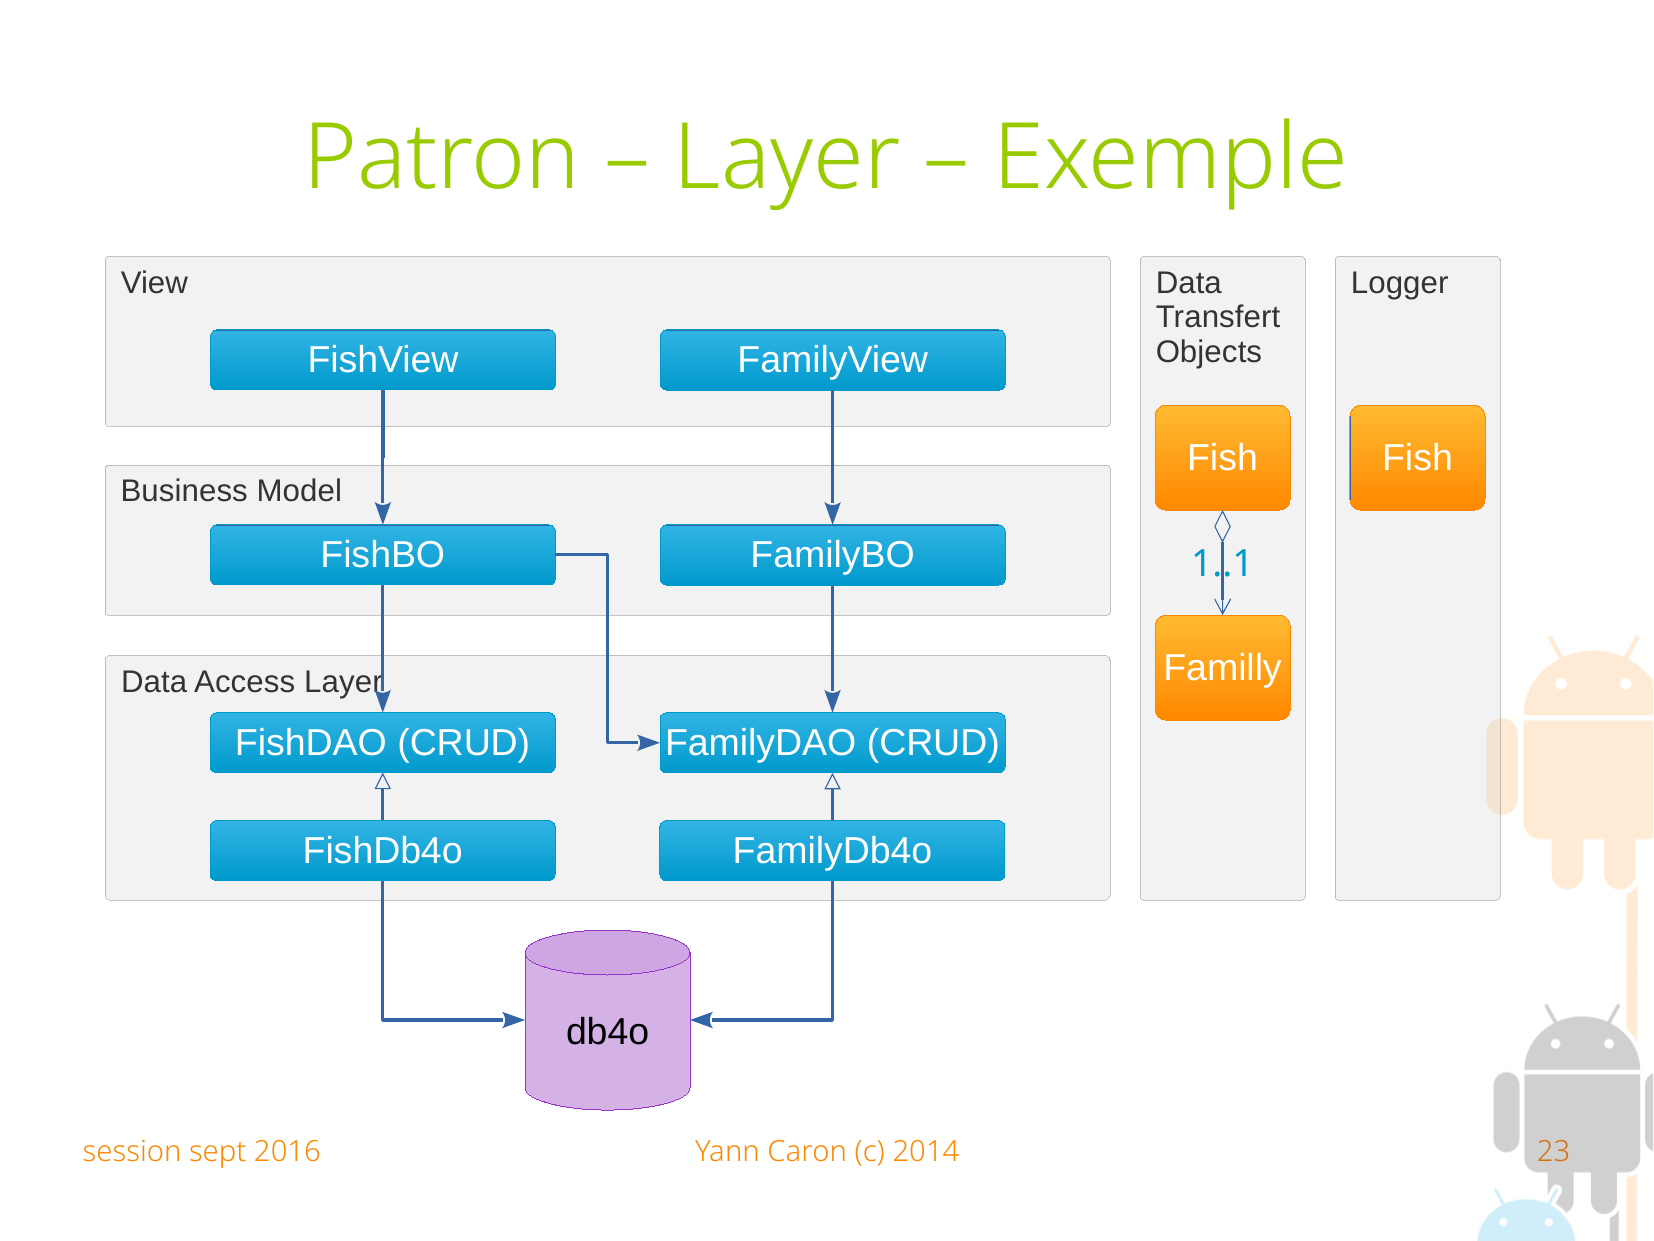

# Patron – Layer – Exemple
View
Data
Transfert
Objects
Logger
FishView
FamilyView
Fish
Fish
Business Model
FishBO
FamilyBO
Familly
Data Access Layer
FishDAO (CRUD)
FamilyDAO (CRUD)
FishDb4o
FamilyDb4o
db4o
session sept 2016
Yann Caron (c) 2014
23